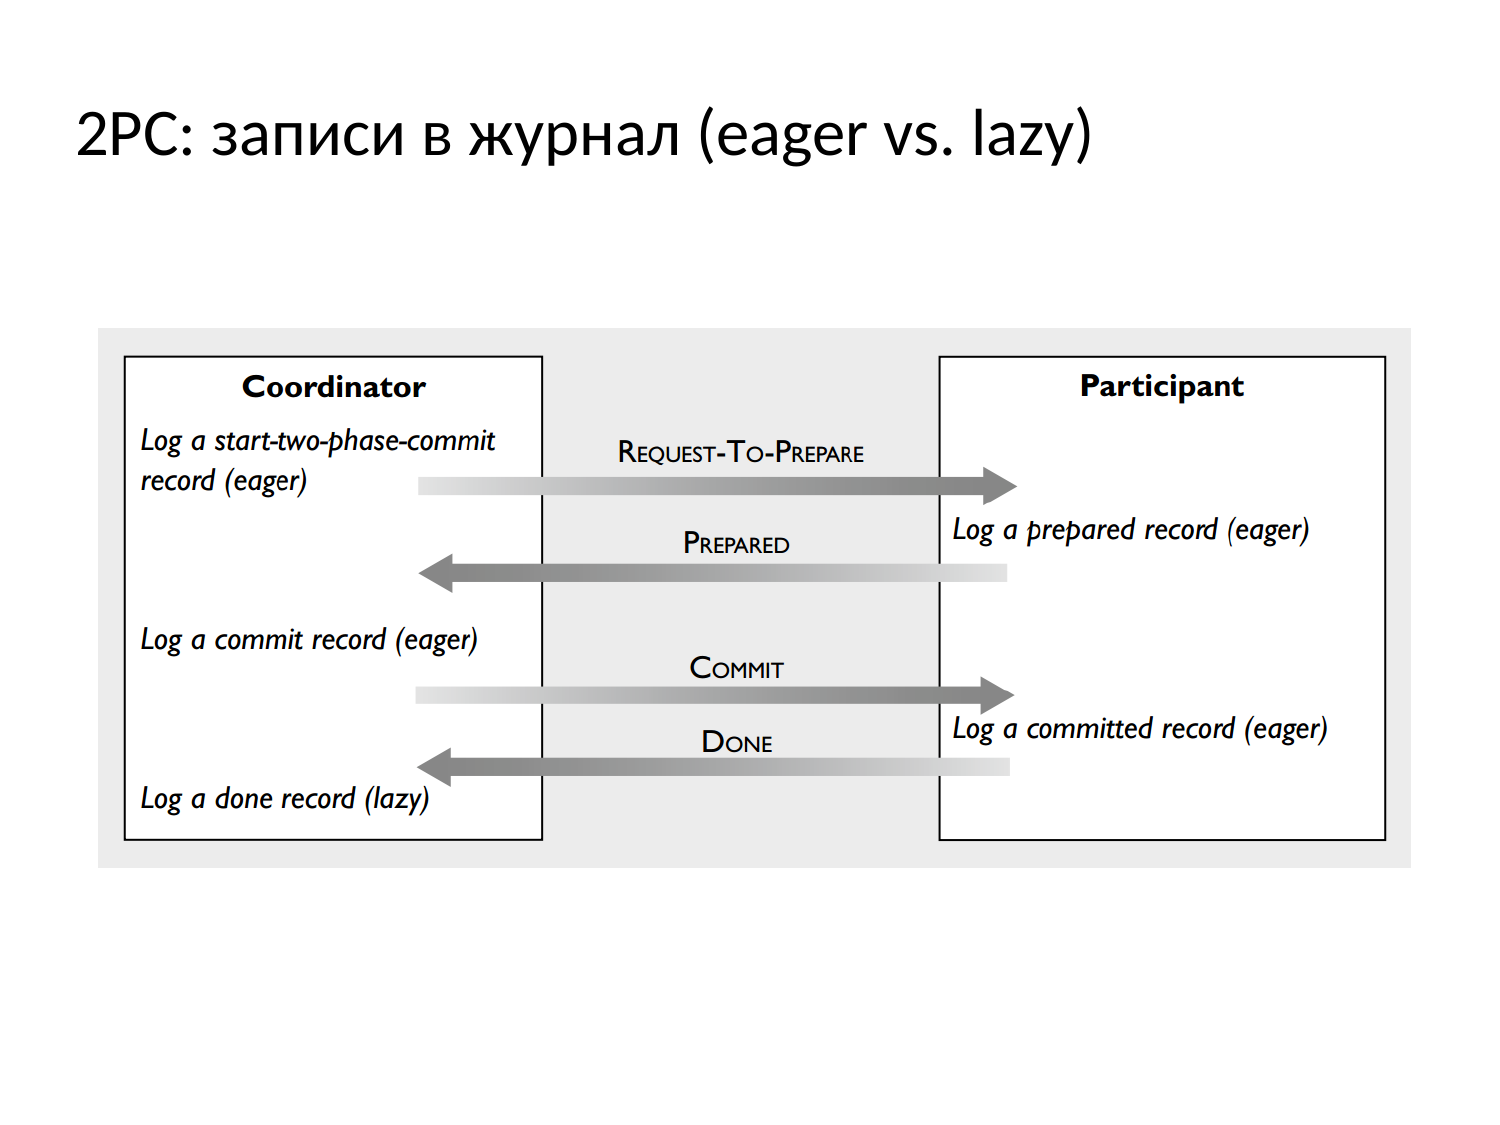

# 2PC: записи в журнал (eager vs. lazy)